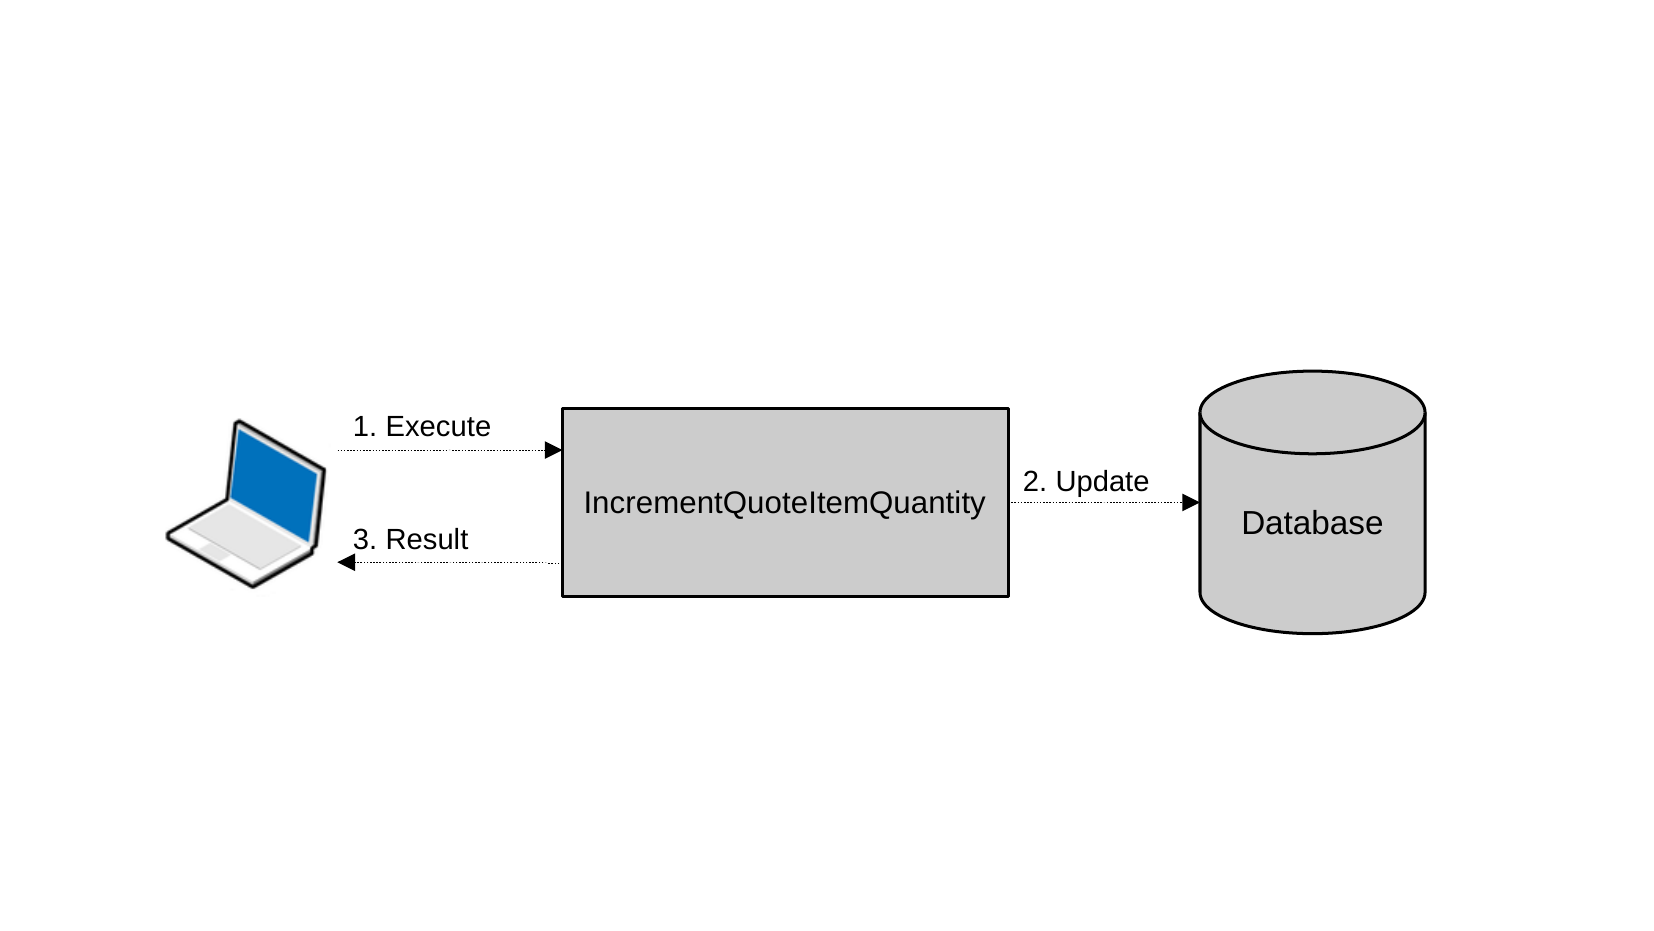

Database
1. Execute
IncrementQuoteItemQuantity
2. Update
3. Result